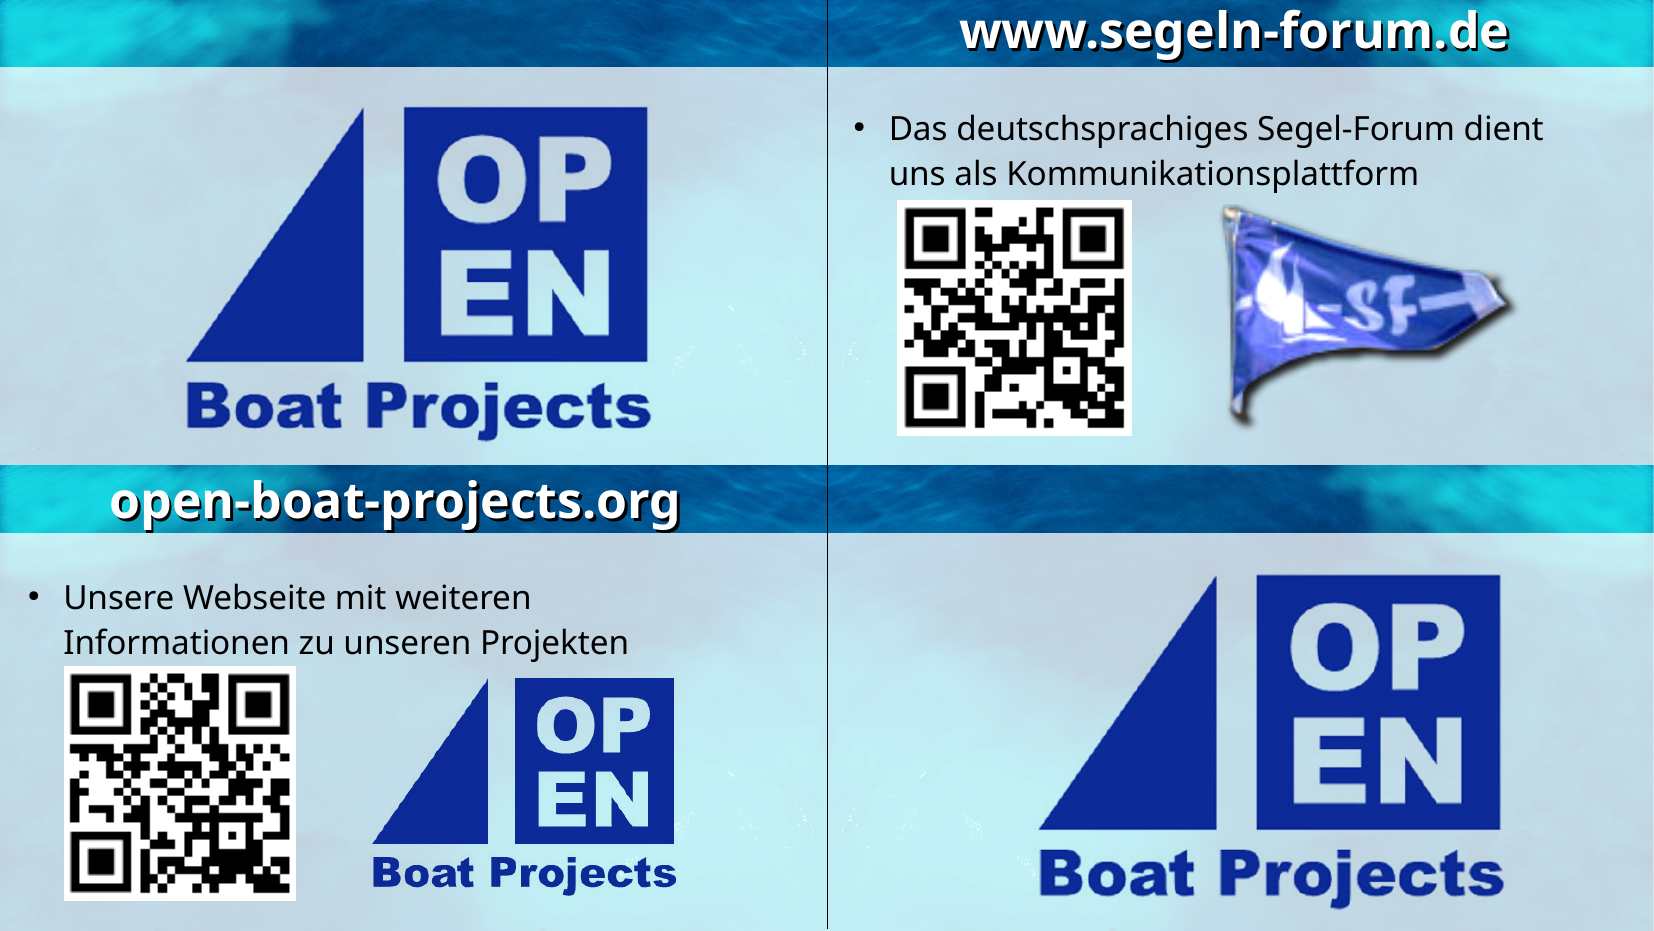

www.segeln-forum.de
#
Das deutschsprachiges Segel-Forum dient uns als Kommunikationsplattform
open-boat-projects.org
Unsere Webseite mit weiteren Informationen zu unseren Projekten